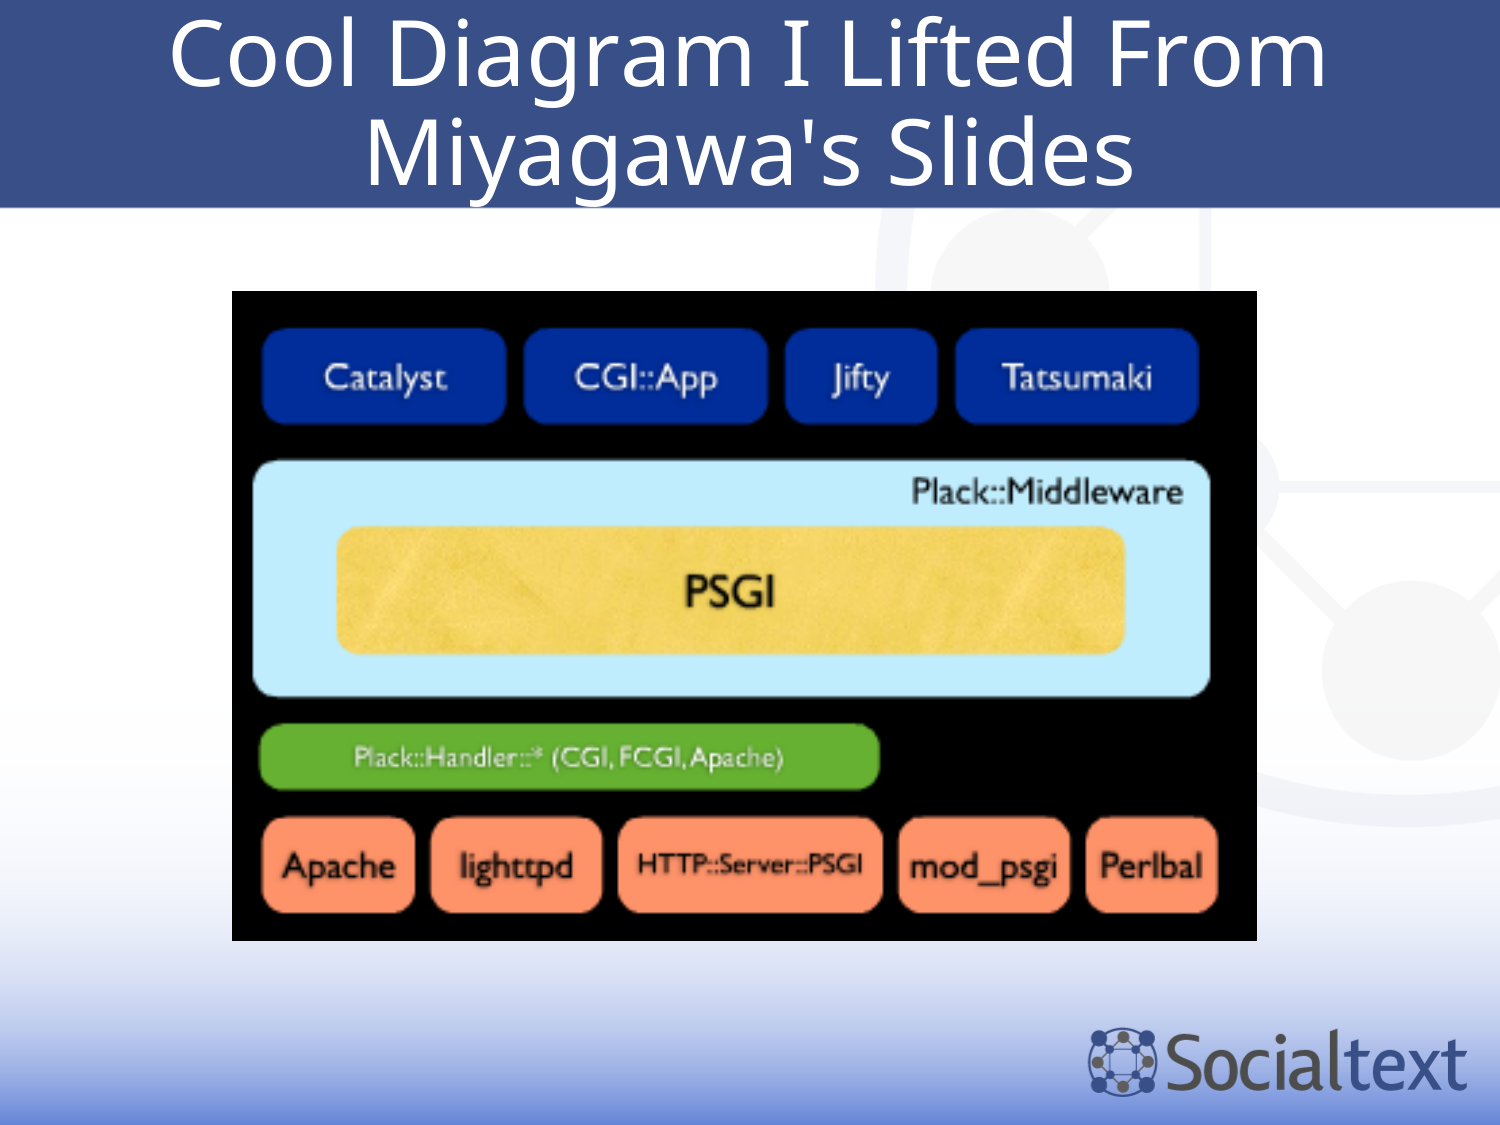

# Cool Diagram I Lifted From Miyagawa's Slides